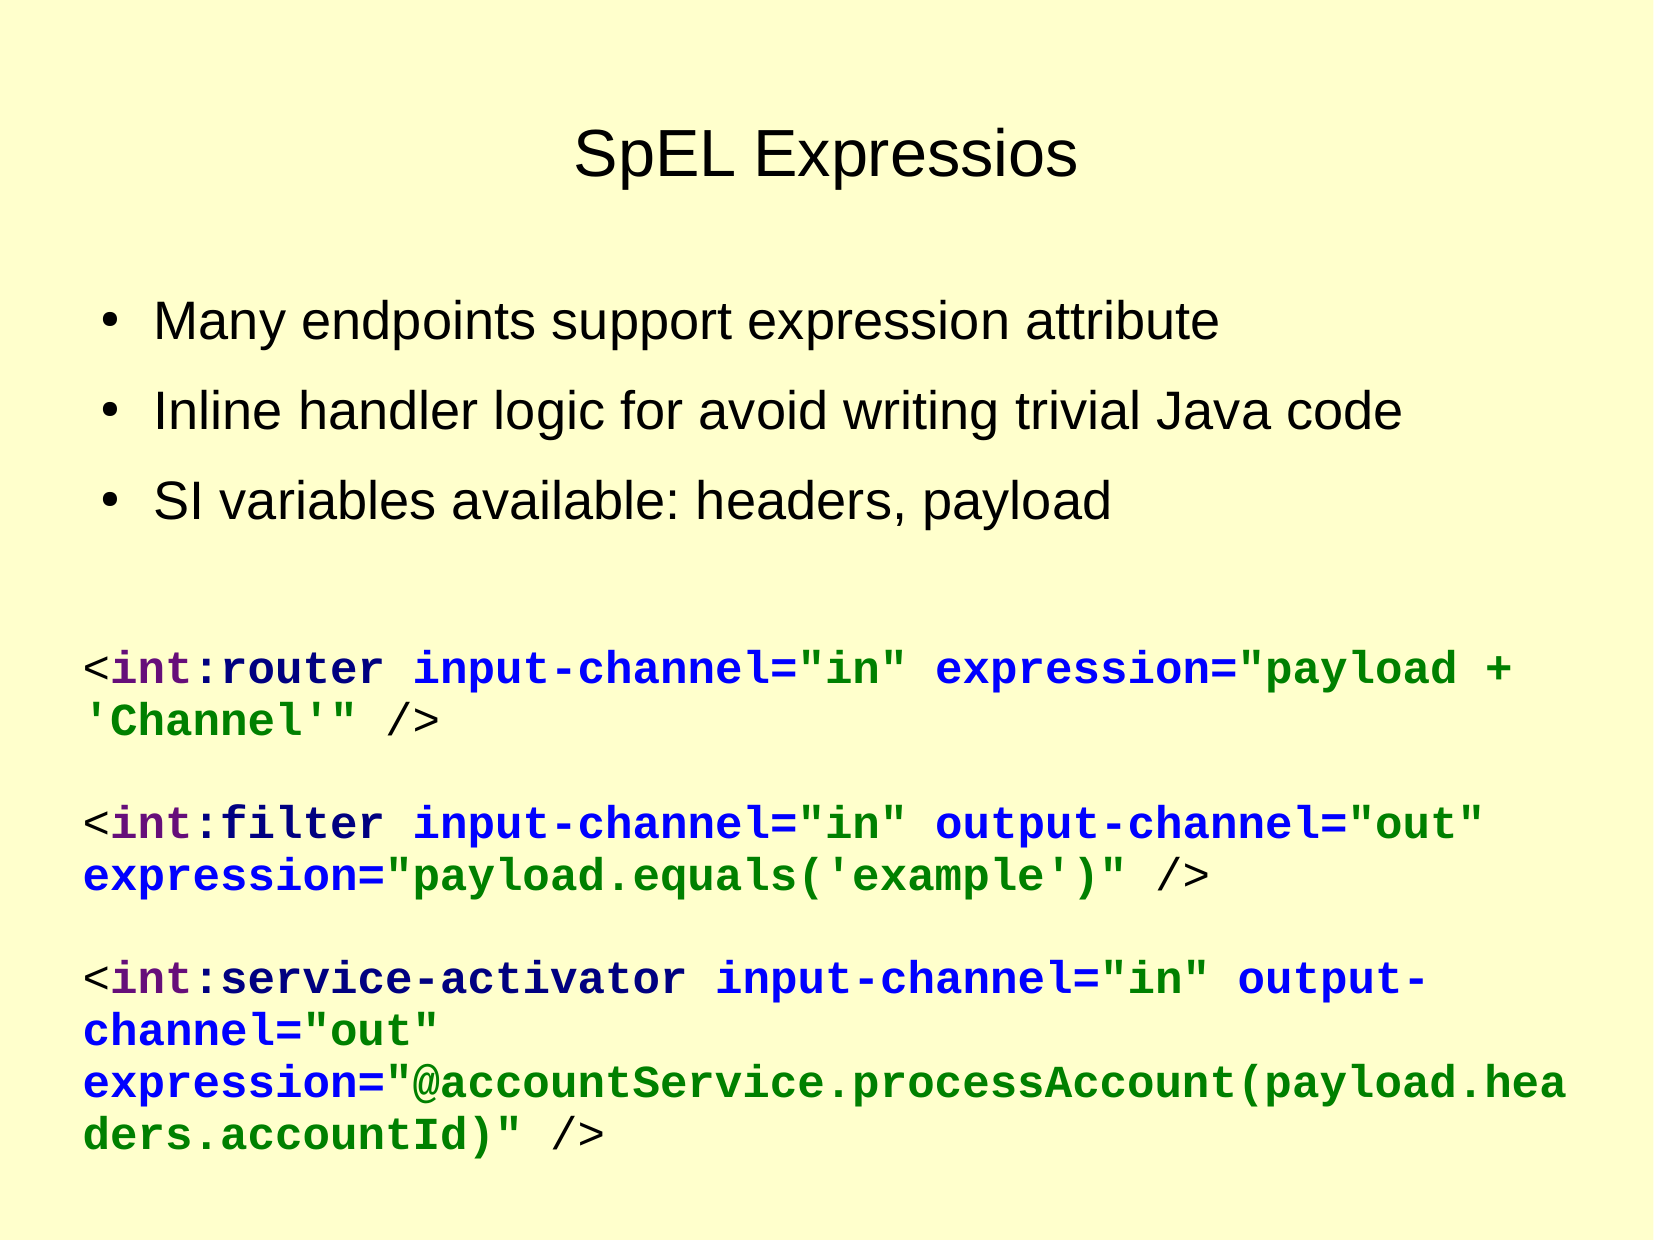

# SpEL Expressios
Many endpoints support expression attribute
Inline handler logic for avoid writing trivial Java code
SI variables available: headers, payload
<int:router input-channel="in" expression="payload + 'Channel'" />
<int:filter input-channel="in" output-channel="out" expression="payload.equals('example')" />
<int:service-activator input-channel="in" output-channel="out" expression="@accountService.processAccount(payload.headers.accountId)" />